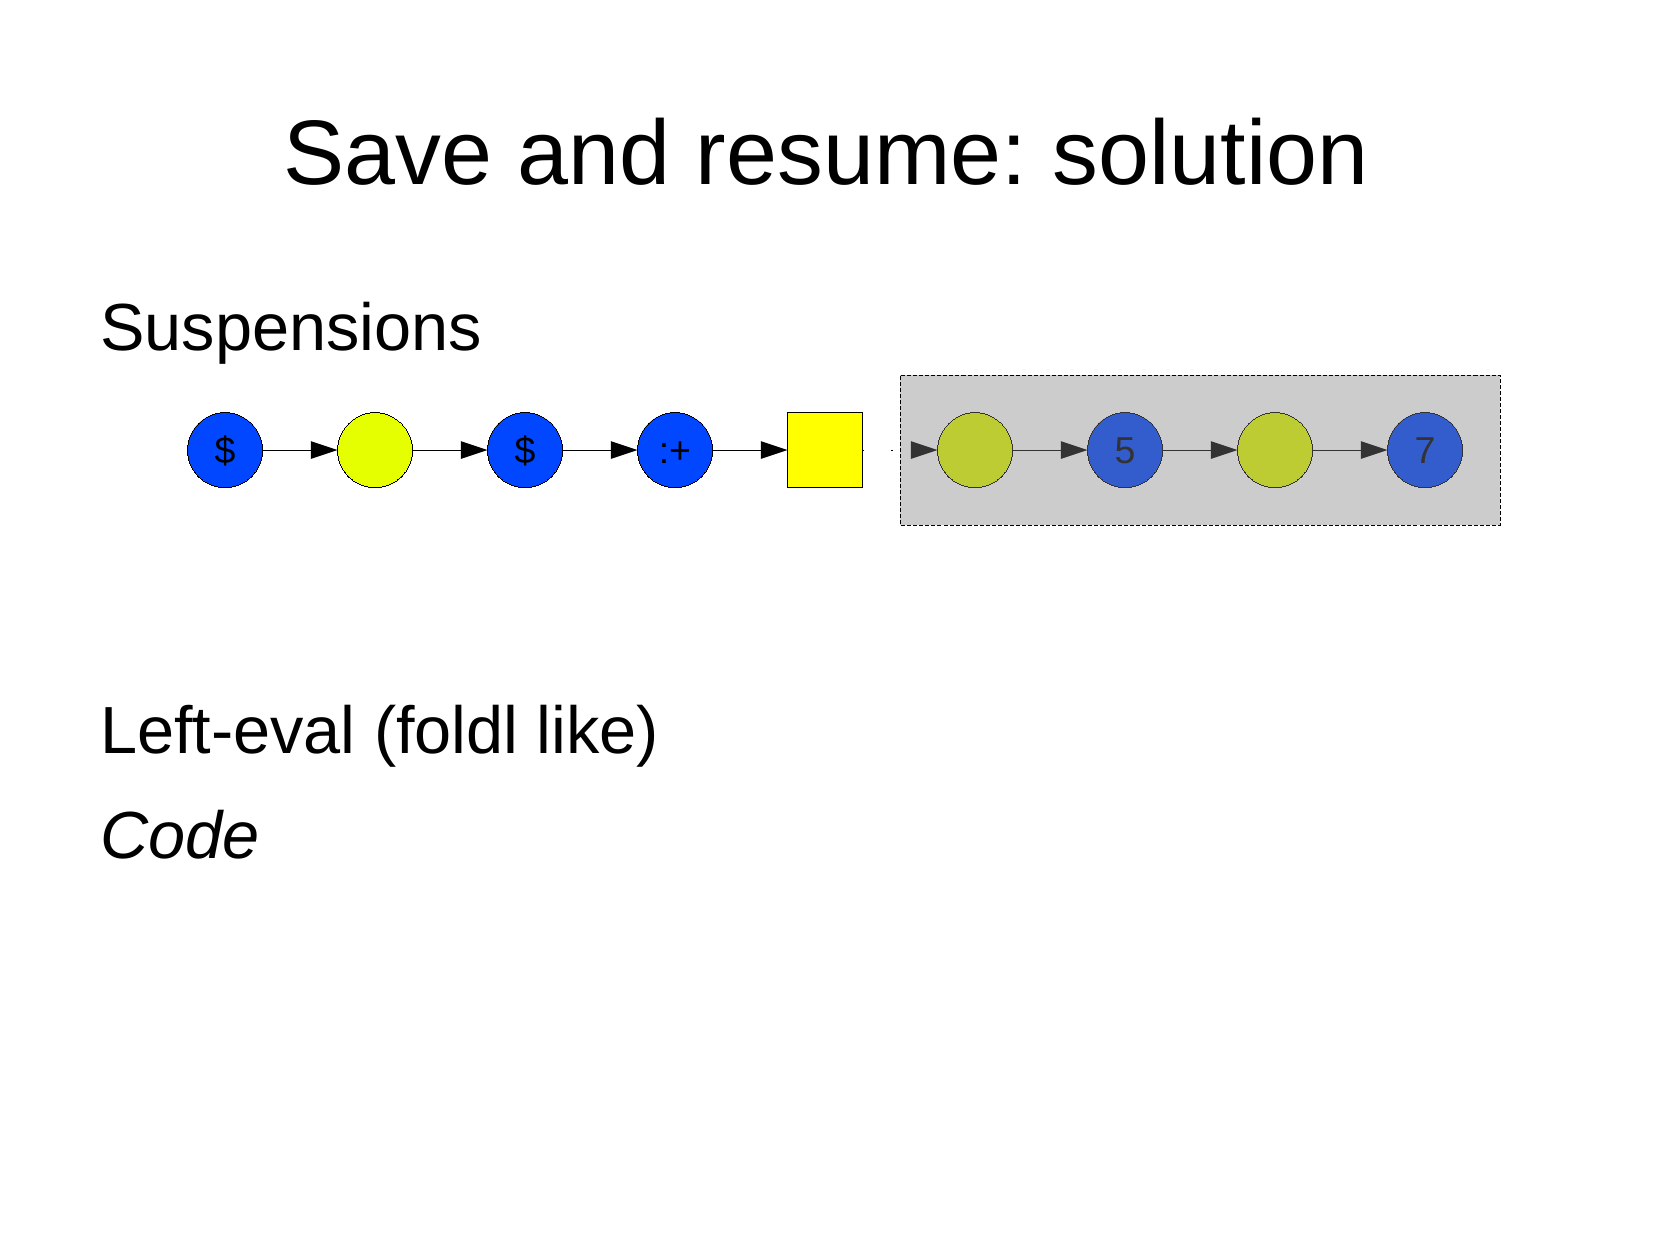

# Save and resume: solution
Suspensions
Left-eval (foldl like)
Code
$
$
:+
5
7